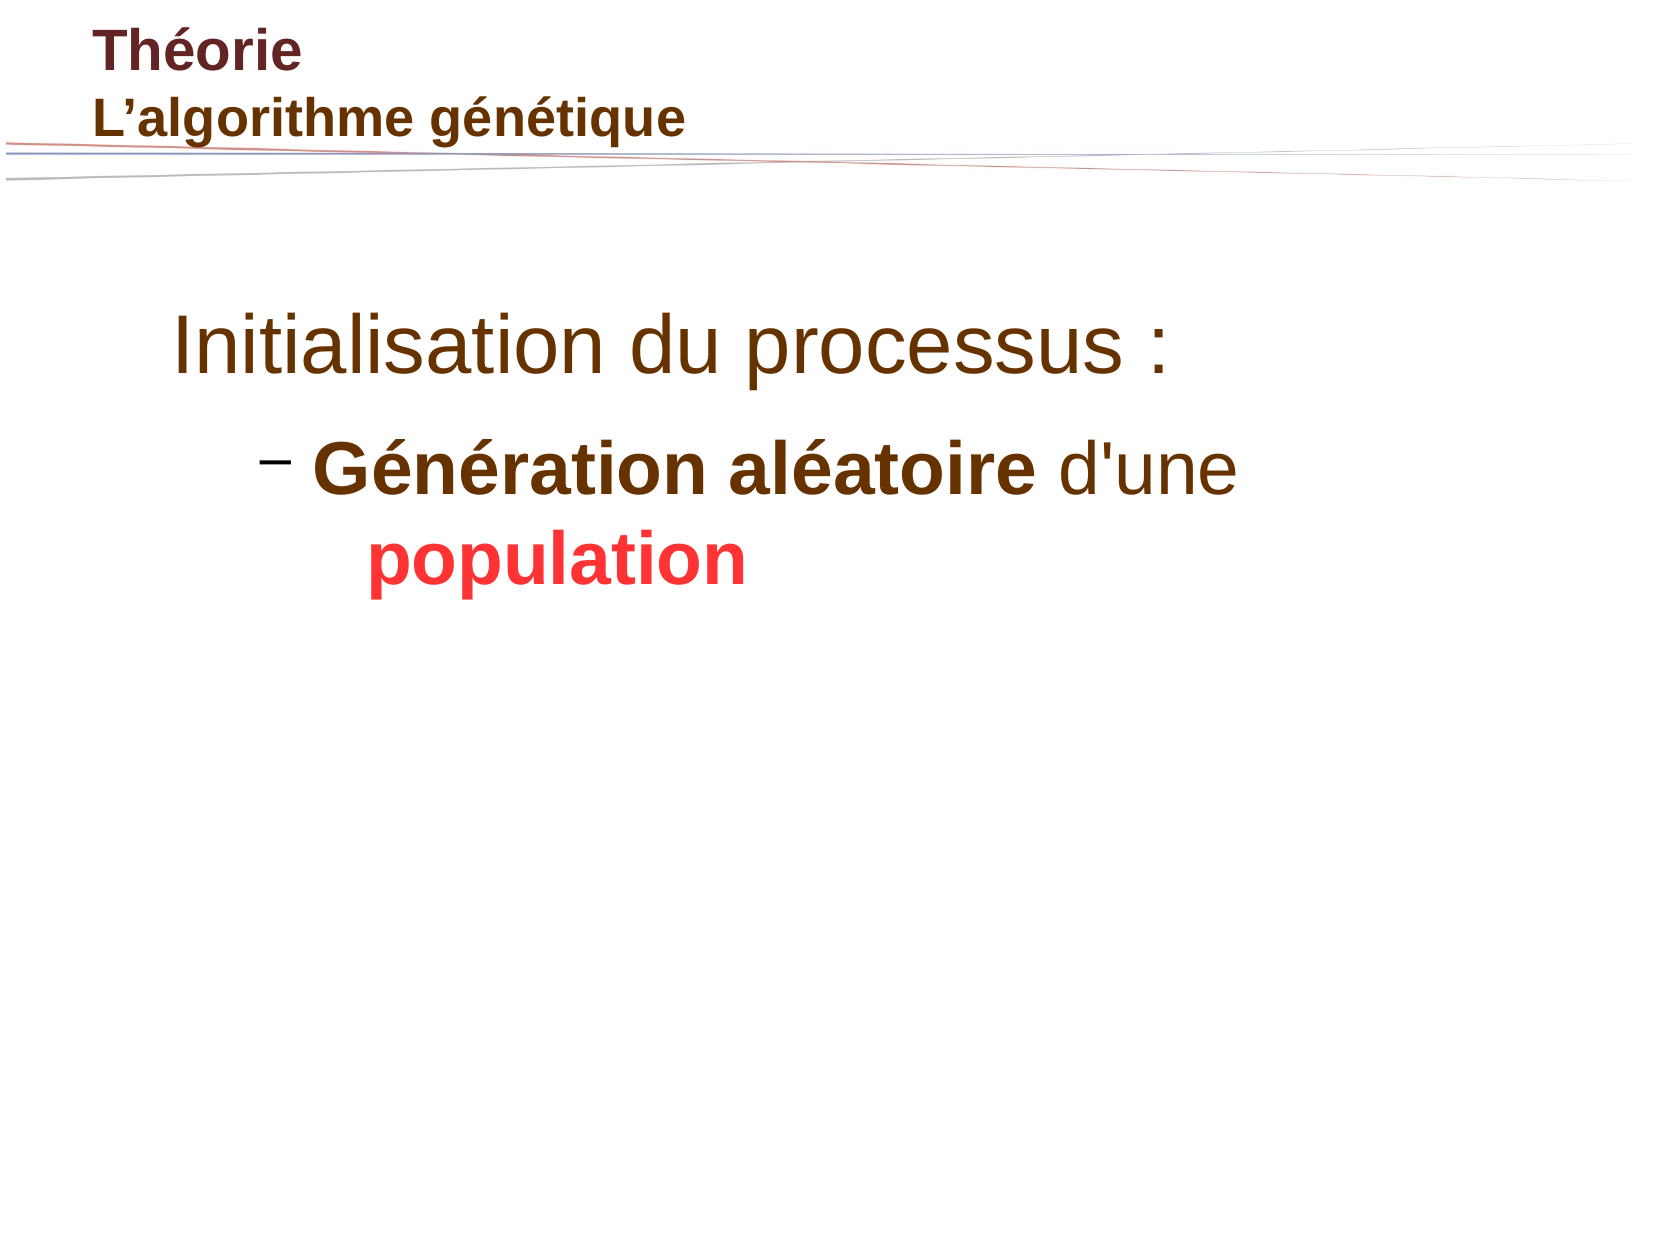

Théorie
L’algorithme génétique
# Initialisation du processus :
Génération aléatoire d'une population